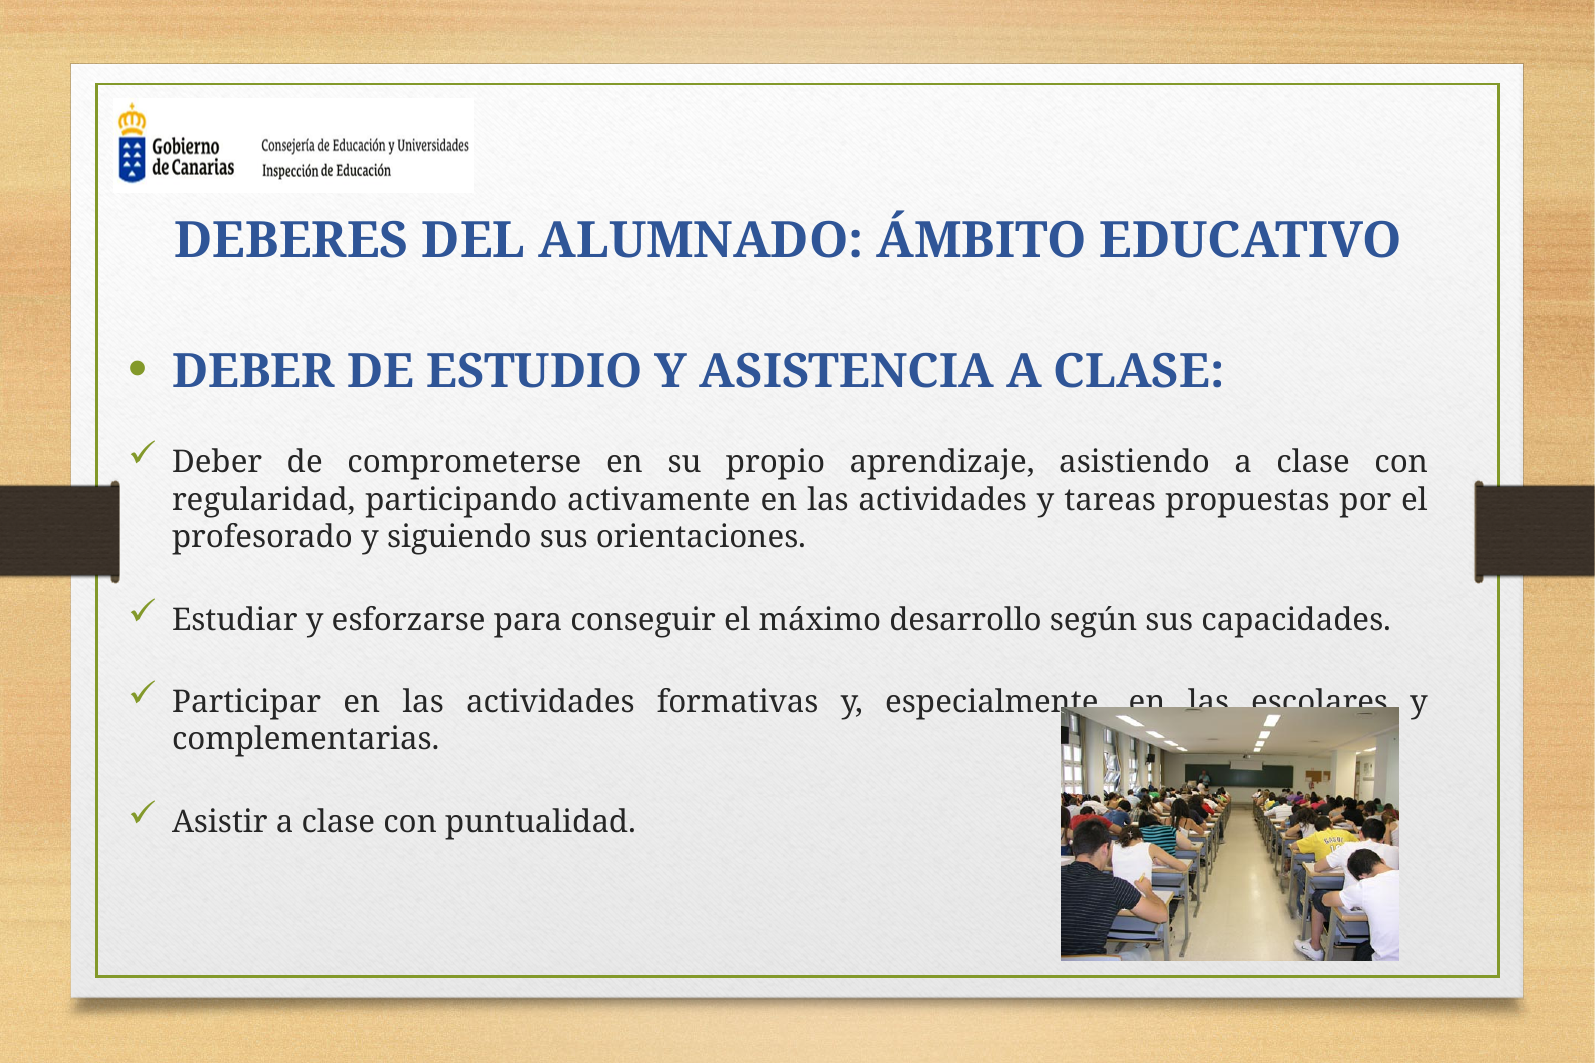

DEBERES DEL ALUMNADO: ÁMBITO EDUCATIVO
DEBER DE ESTUDIO Y ASISTENCIA A CLASE:
Deber de comprometerse en su propio aprendizaje, asistiendo a clase con regularidad, participando activamente en las actividades y tareas propuestas por el profesorado y siguiendo sus orientaciones.
Estudiar y esforzarse para conseguir el máximo desarrollo según sus capacidades.
Participar en las actividades formativas y, especialmente, en las escolares y complementarias.
Asistir a clase con puntualidad.